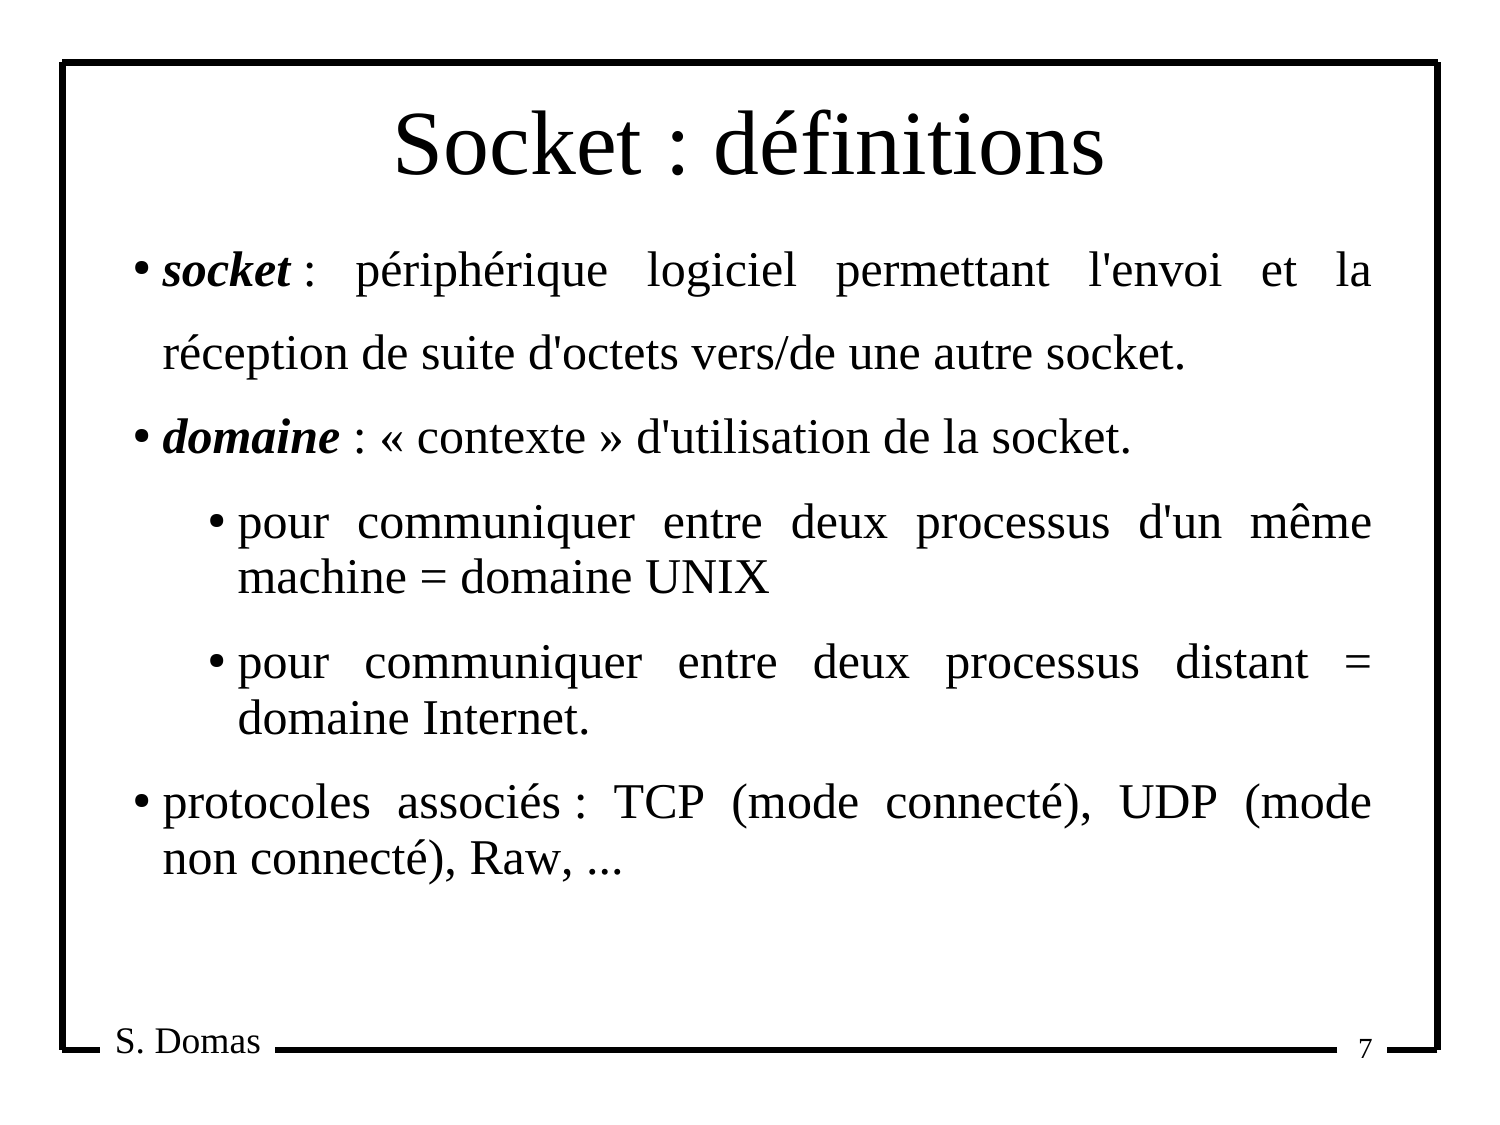

# Socket : définitions
S. Domas
socket : périphérique logiciel permettant l'envoi et la réception de suite d'octets vers/de une autre socket.
domaine : « contexte » d'utilisation de la socket.
pour communiquer entre deux processus d'un même machine = domaine UNIX
pour communiquer entre deux processus distant = domaine Internet.
protocoles associés : TCP (mode connecté), UDP (mode non connecté), Raw, ...
7